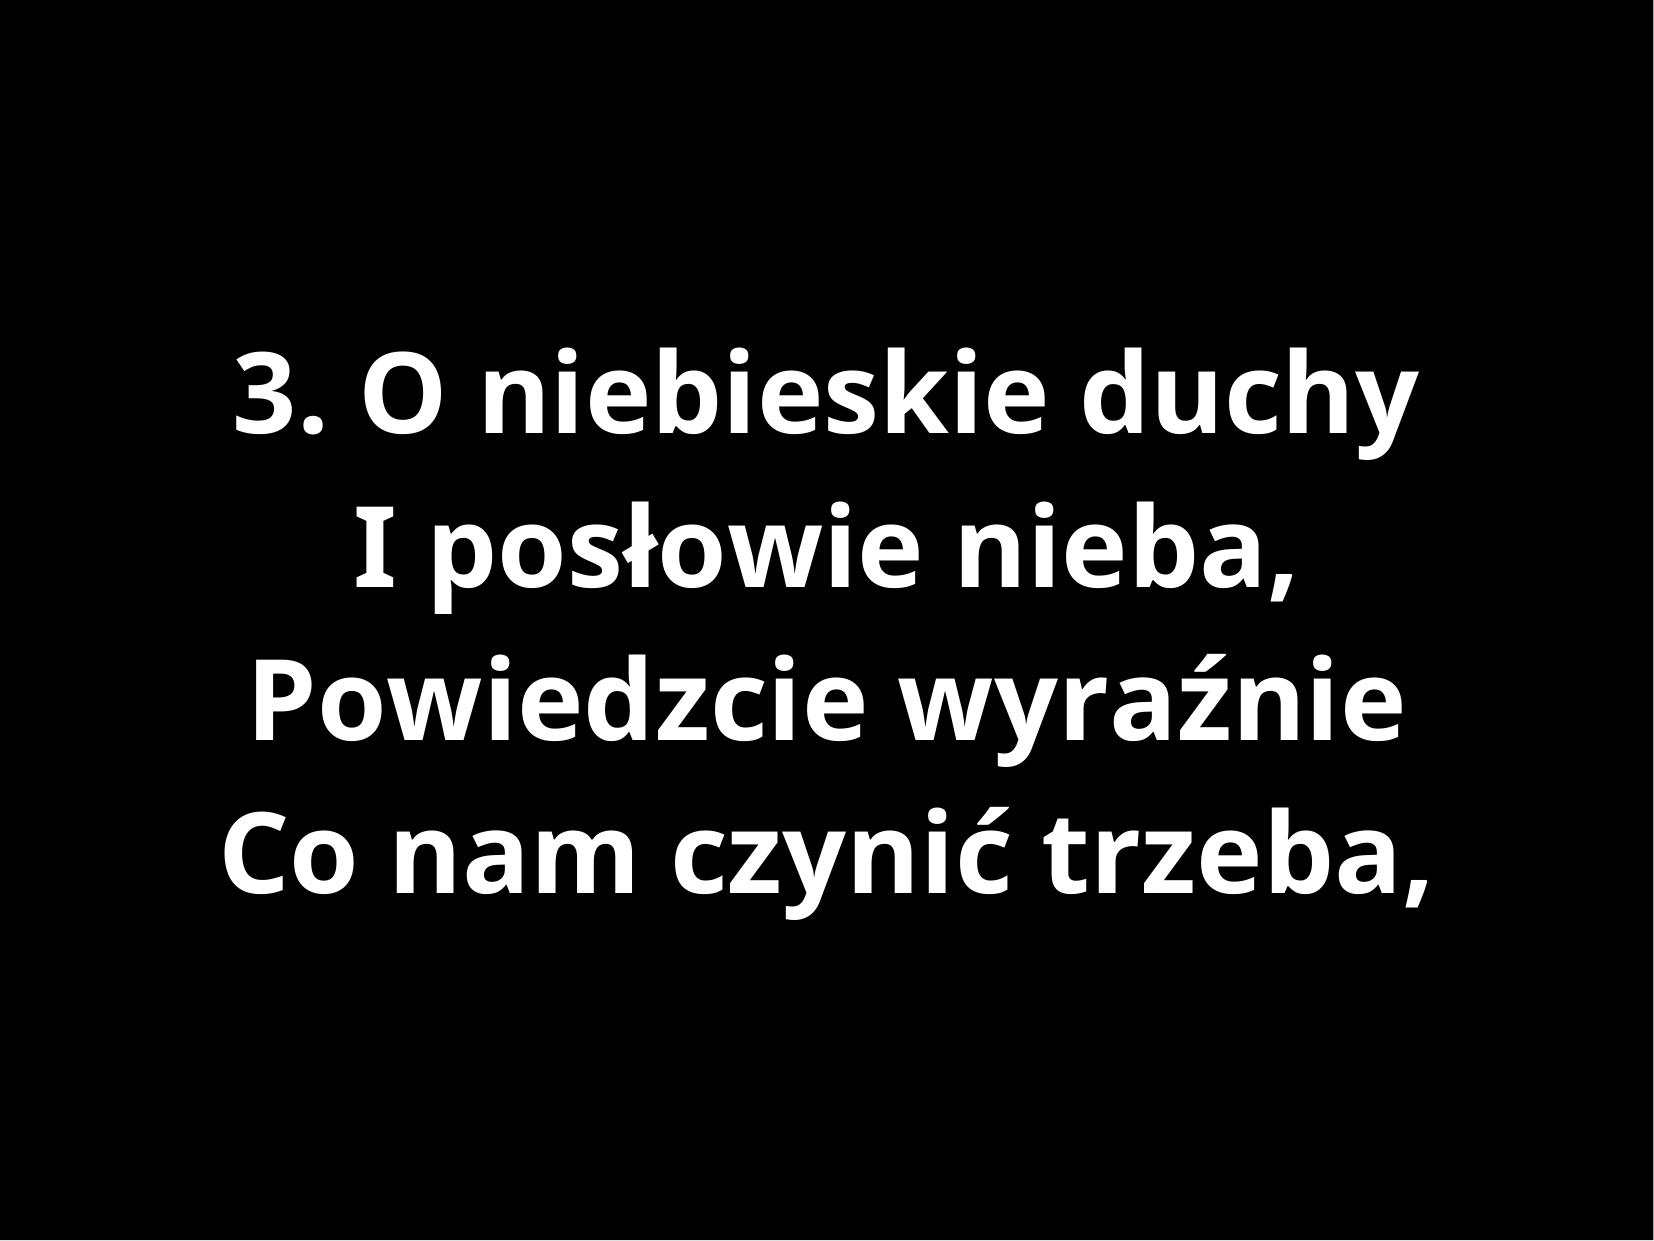

# 3. O niebieskie duchy I posłowie nieba, Powiedzcie wyraźnie Co nam czynić trzeba,